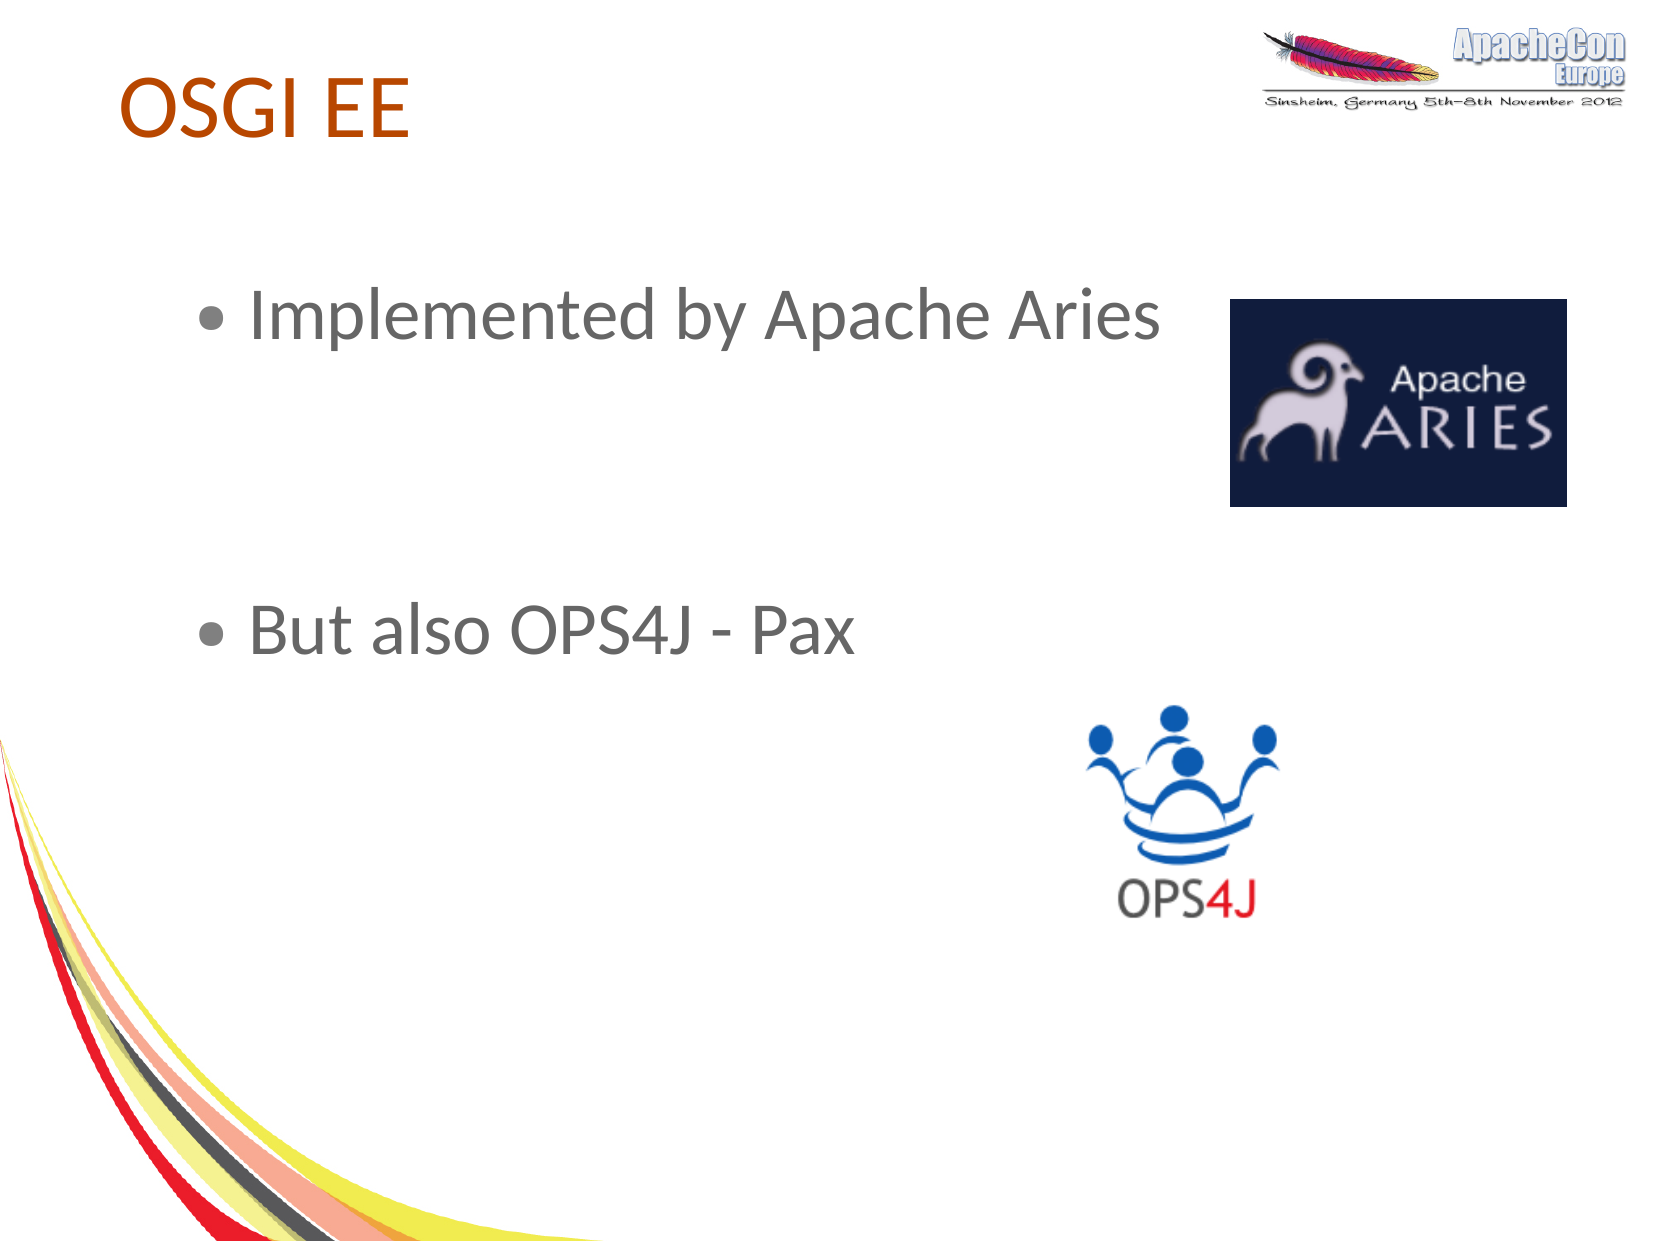

# OSGI EE
Implemented by Apache Aries
But also OPS4J - Pax